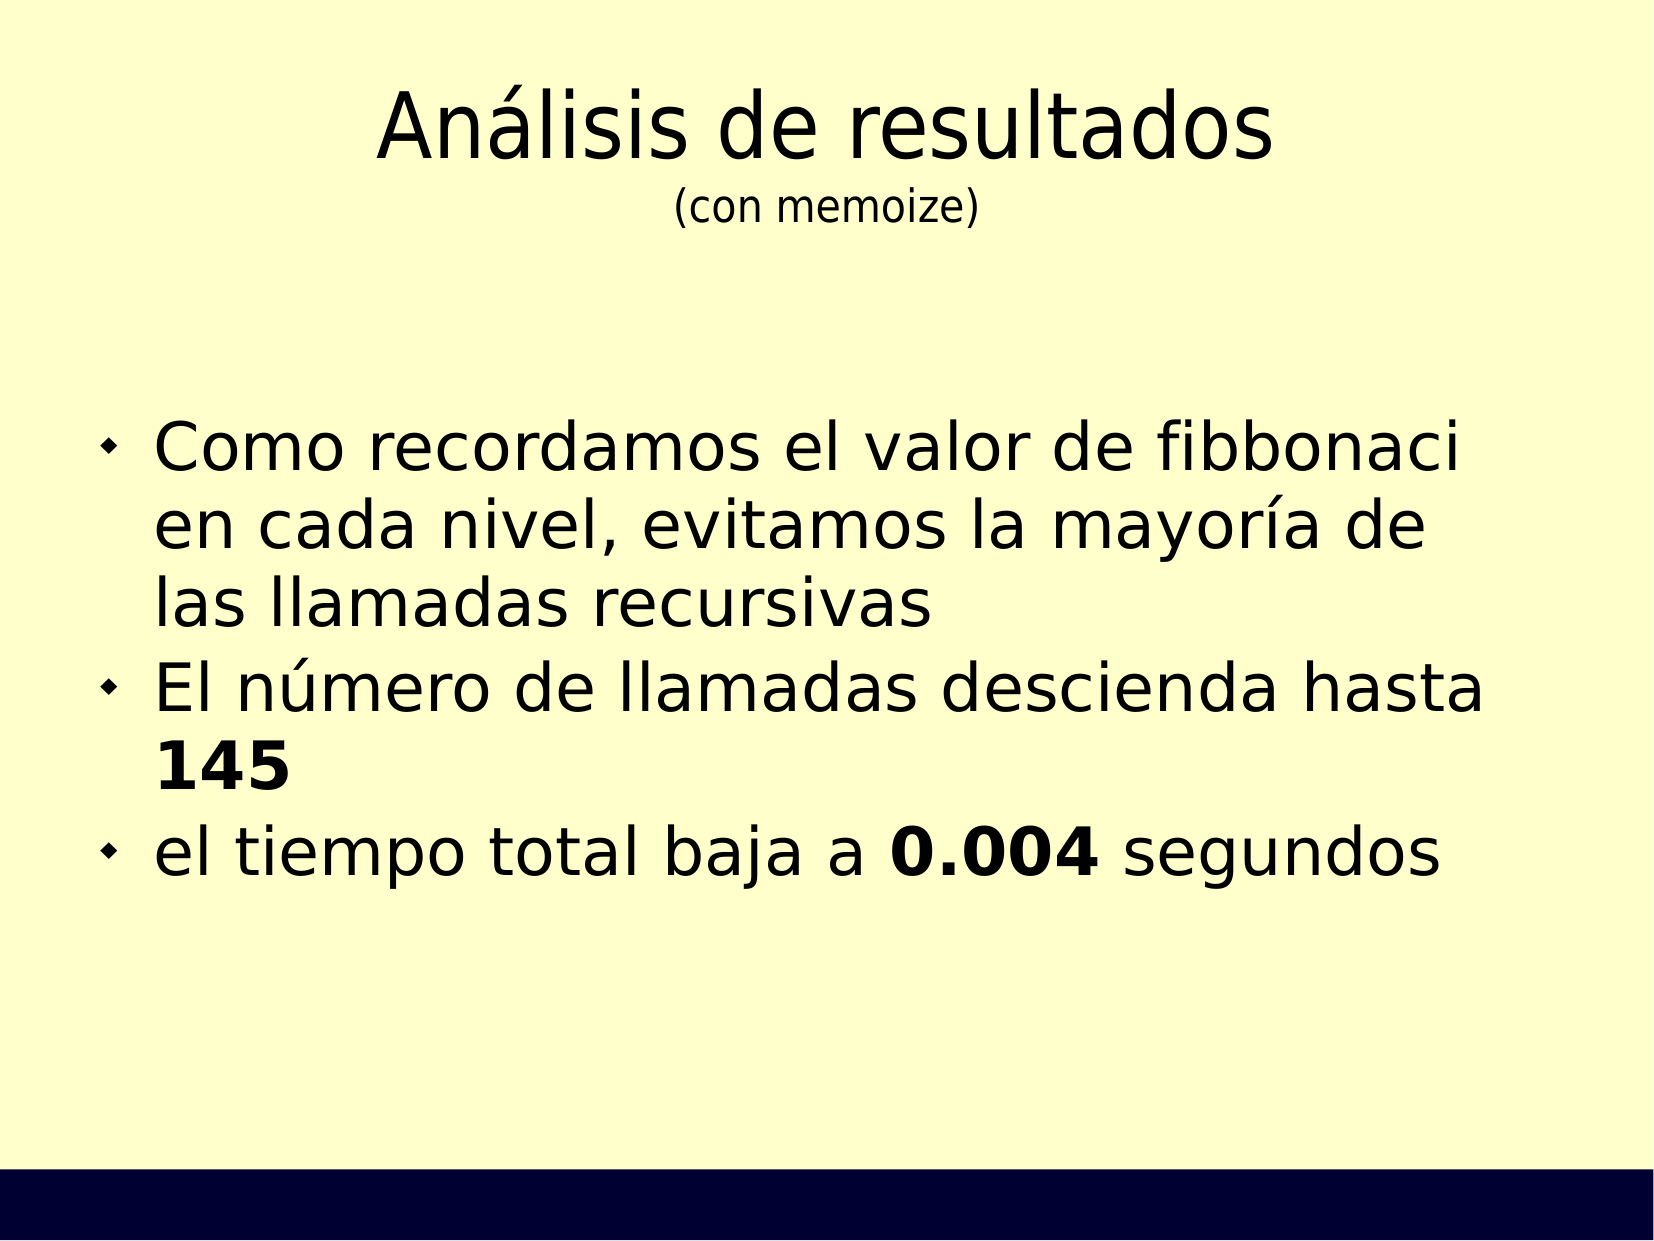

# Análisis de resultados (con memoize)
Como recordamos el valor de fibbonaci en cada nivel, evitamos la mayoría de las llamadas recursivas
El número de llamadas descienda hasta 145
el tiempo total baja a 0.004 segundos